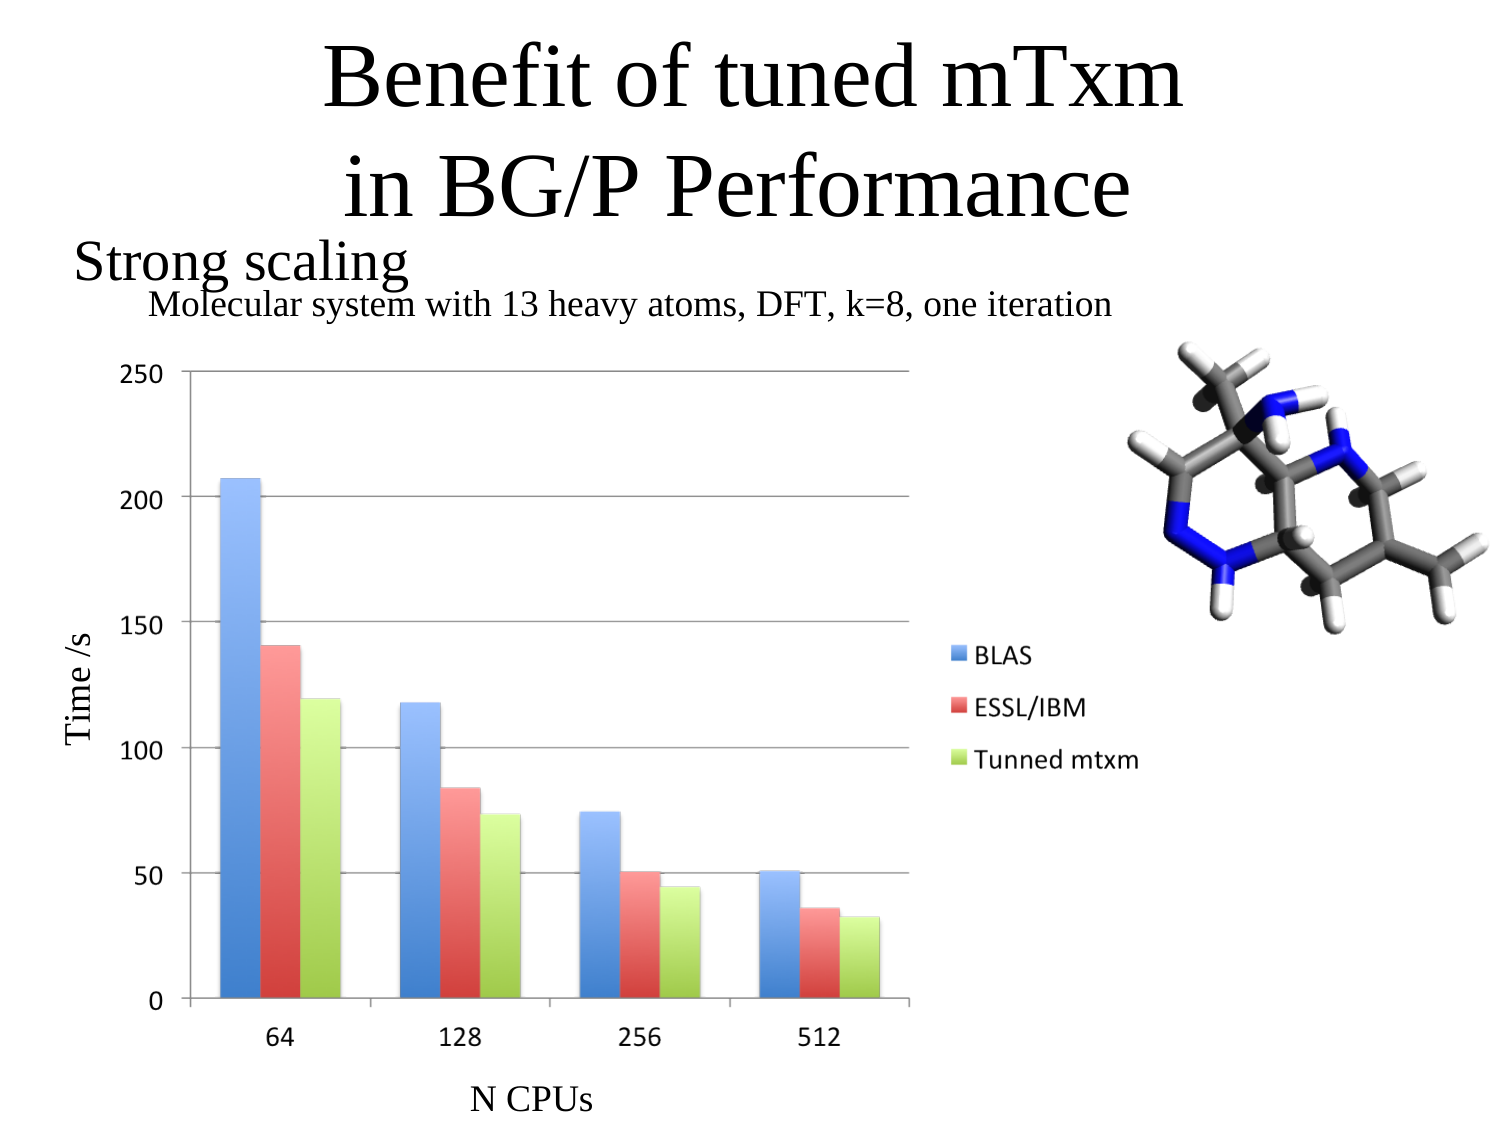

# Benefit of tuned mTxm in BG/P Performance
Strong scaling
Molecular system with 13 heavy atoms, DFT, k=8, one iteration
Time /s
N CPUs